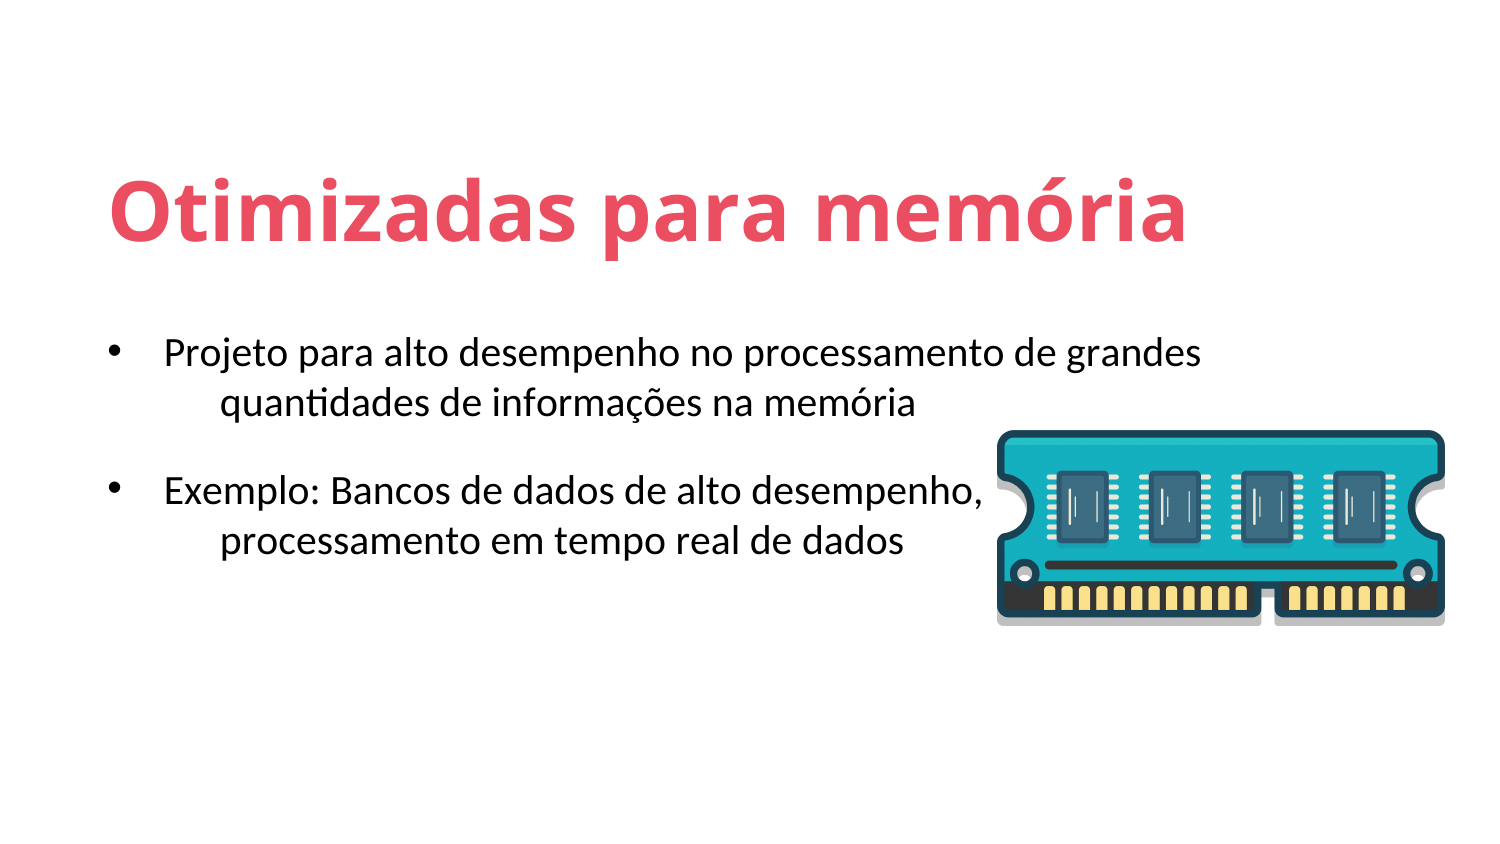

Otimizadas para memória
Projeto para alto desempenho no processamento de grandes quantidades de informações na memória
Exemplo: Bancos de dados de alto desempenho, processamento em tempo real de dados